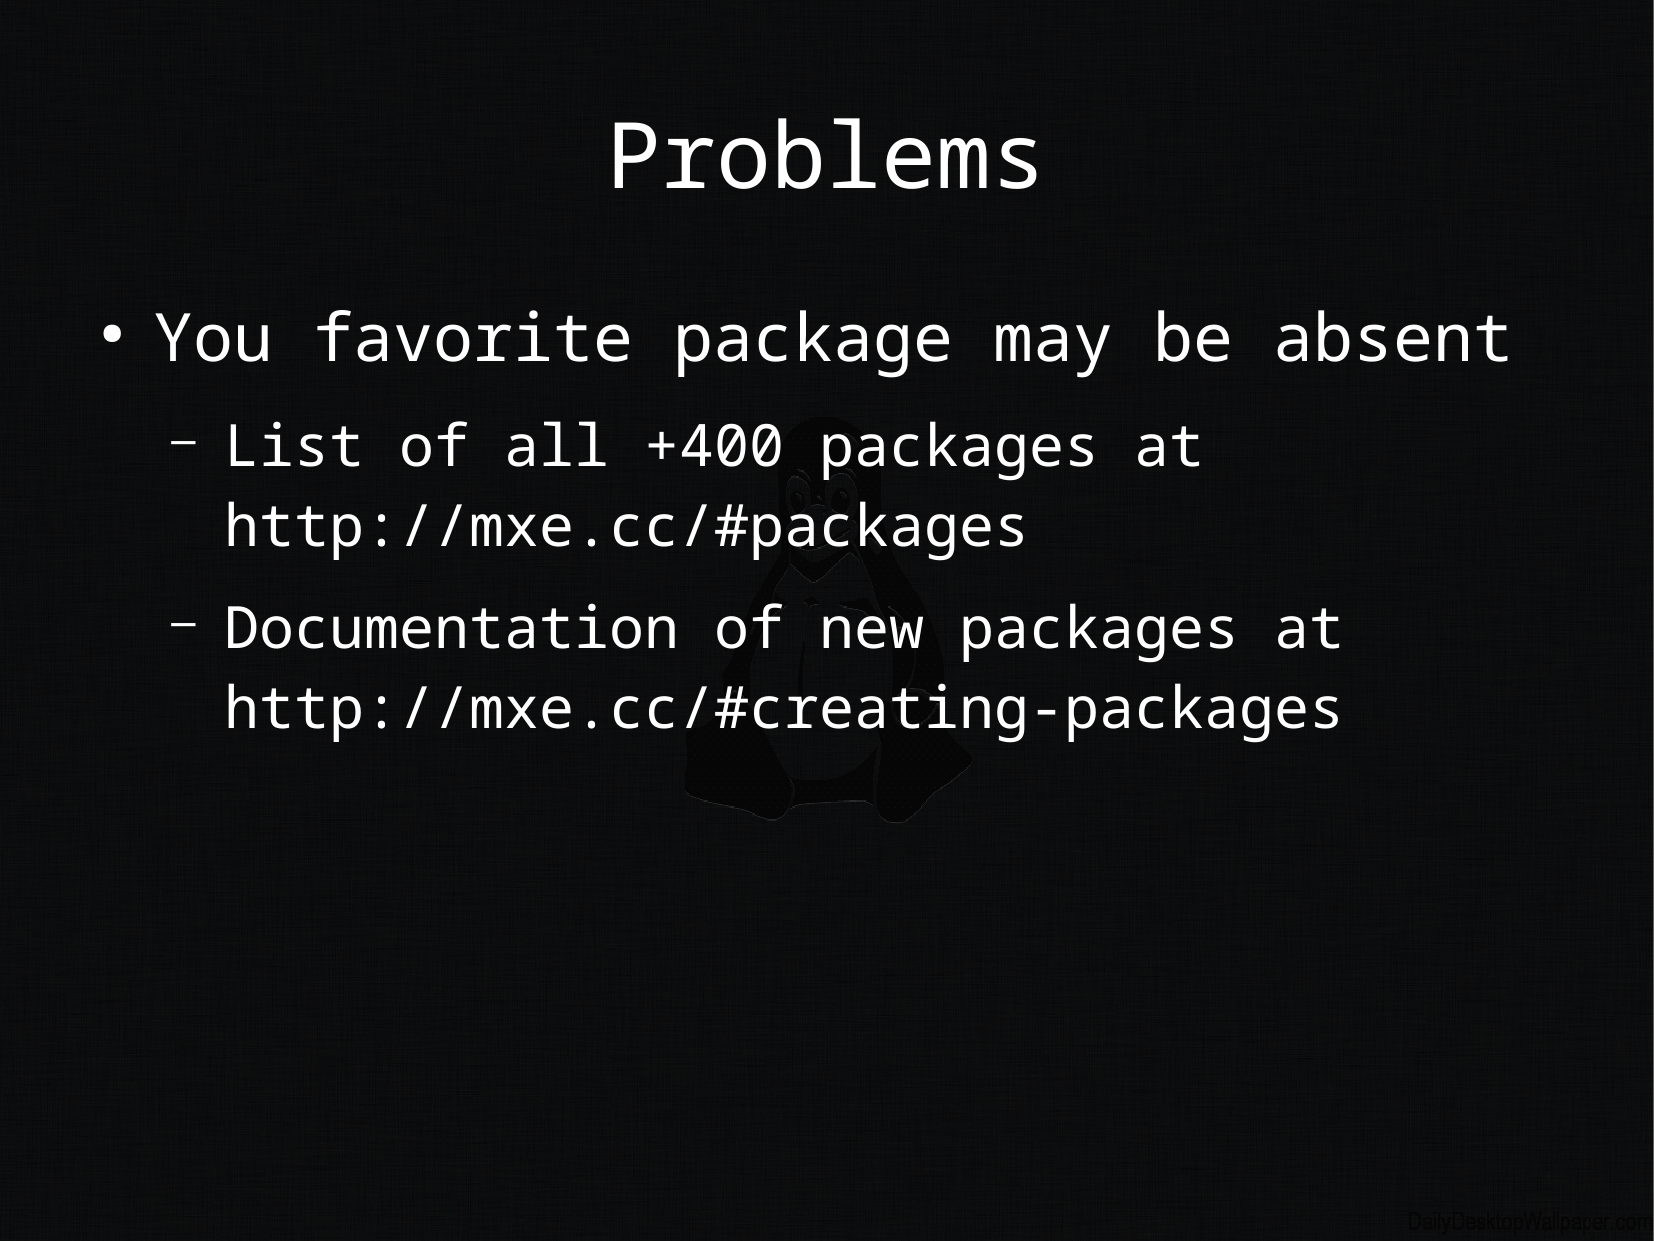

# Problems
You favorite package may be absent
List of all +400 packages at http://mxe.cc/#packages
Documentation of new packages at http://mxe.cc/#creating-packages